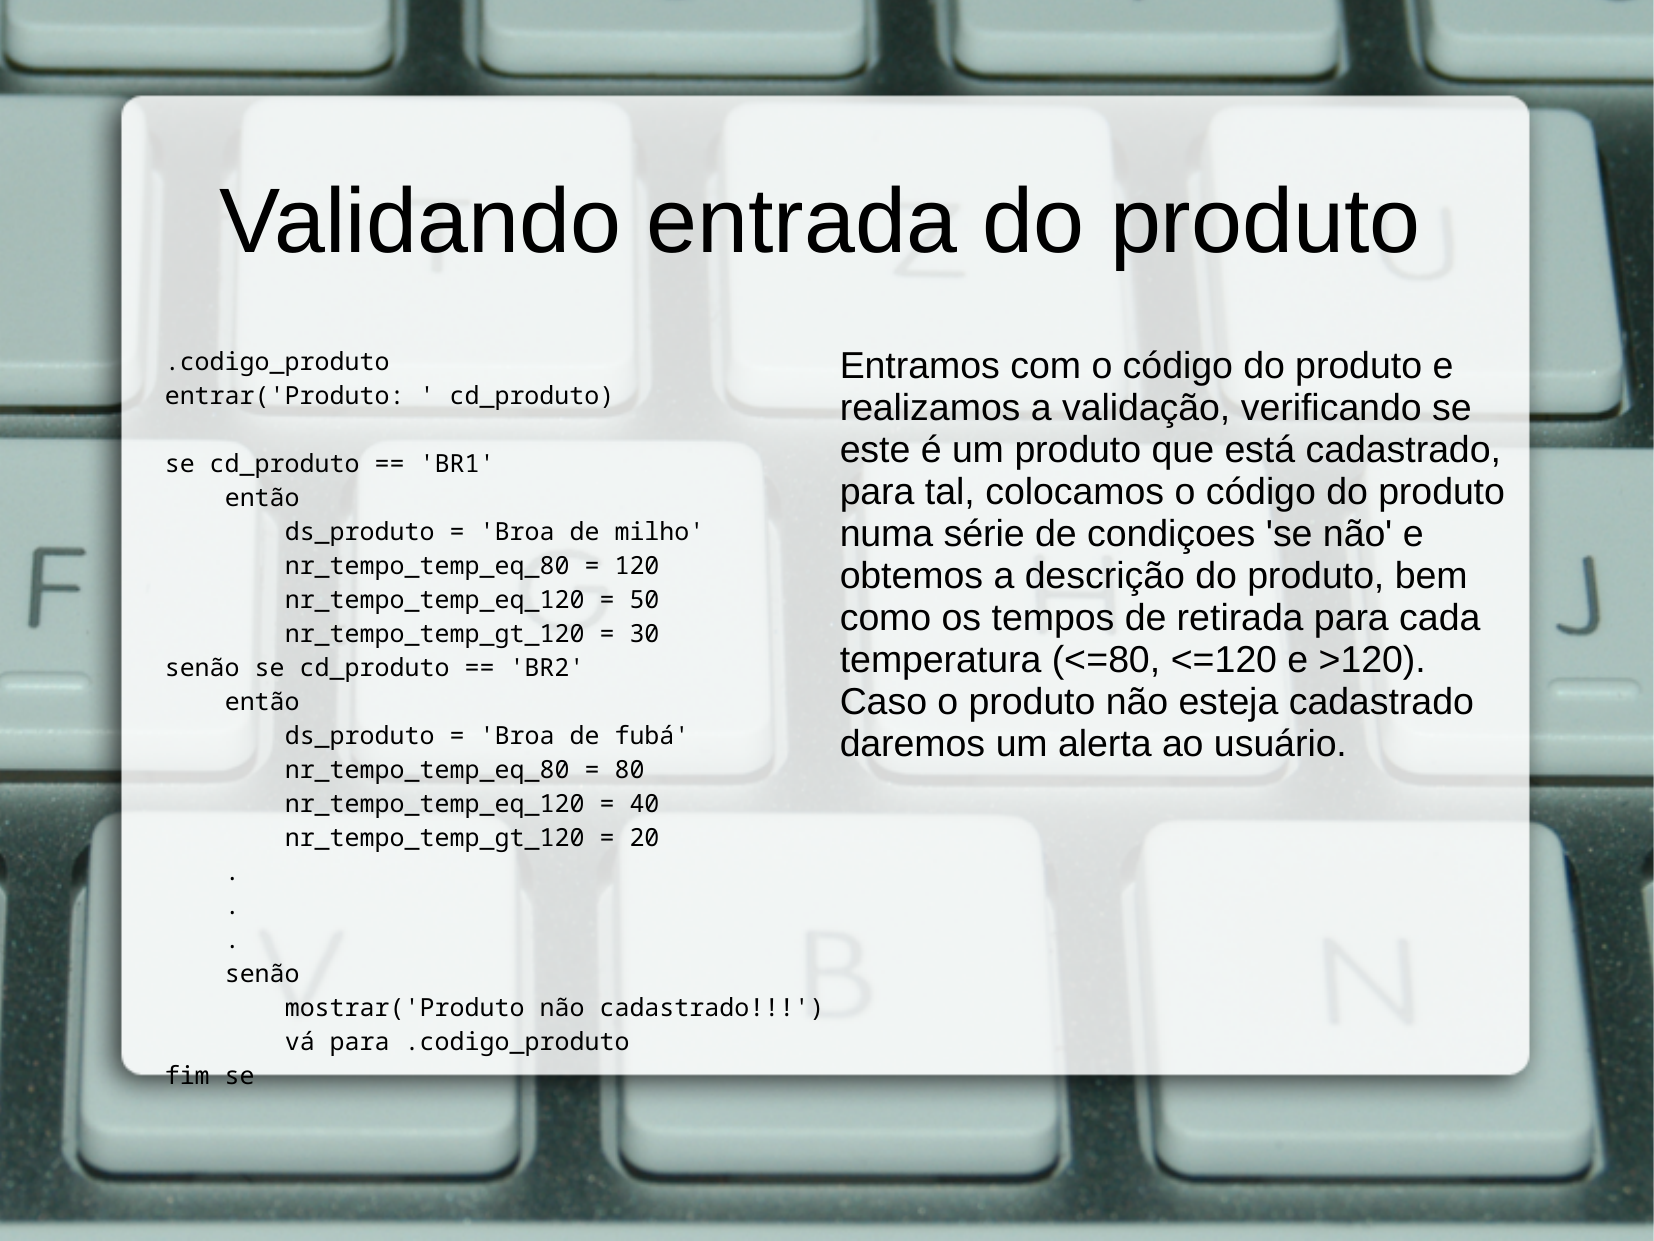

# Validando entrada do produto
.codigo_produto
entrar('Produto: ' cd_produto)
se cd_produto == 'BR1'
 então
 ds_produto = 'Broa de milho'
 nr_tempo_temp_eq_80 = 120
 nr_tempo_temp_eq_120 = 50
 nr_tempo_temp_gt_120 = 30
senão se cd_produto == 'BR2'
 então
 ds_produto = 'Broa de fubá'
 nr_tempo_temp_eq_80 = 80
 nr_tempo_temp_eq_120 = 40
 nr_tempo_temp_gt_120 = 20
 .
 .
 .
 senão
 mostrar('Produto não cadastrado!!!')
 vá para .codigo_produto
fim se
Entramos com o código do produto e realizamos a validação, verificando se este é um produto que está cadastrado, para tal, colocamos o código do produto numa série de condiçoes 'se não' e obtemos a descrição do produto, bem como os tempos de retirada para cada temperatura (<=80, <=120 e >120).
Caso o produto não esteja cadastrado daremos um alerta ao usuário.